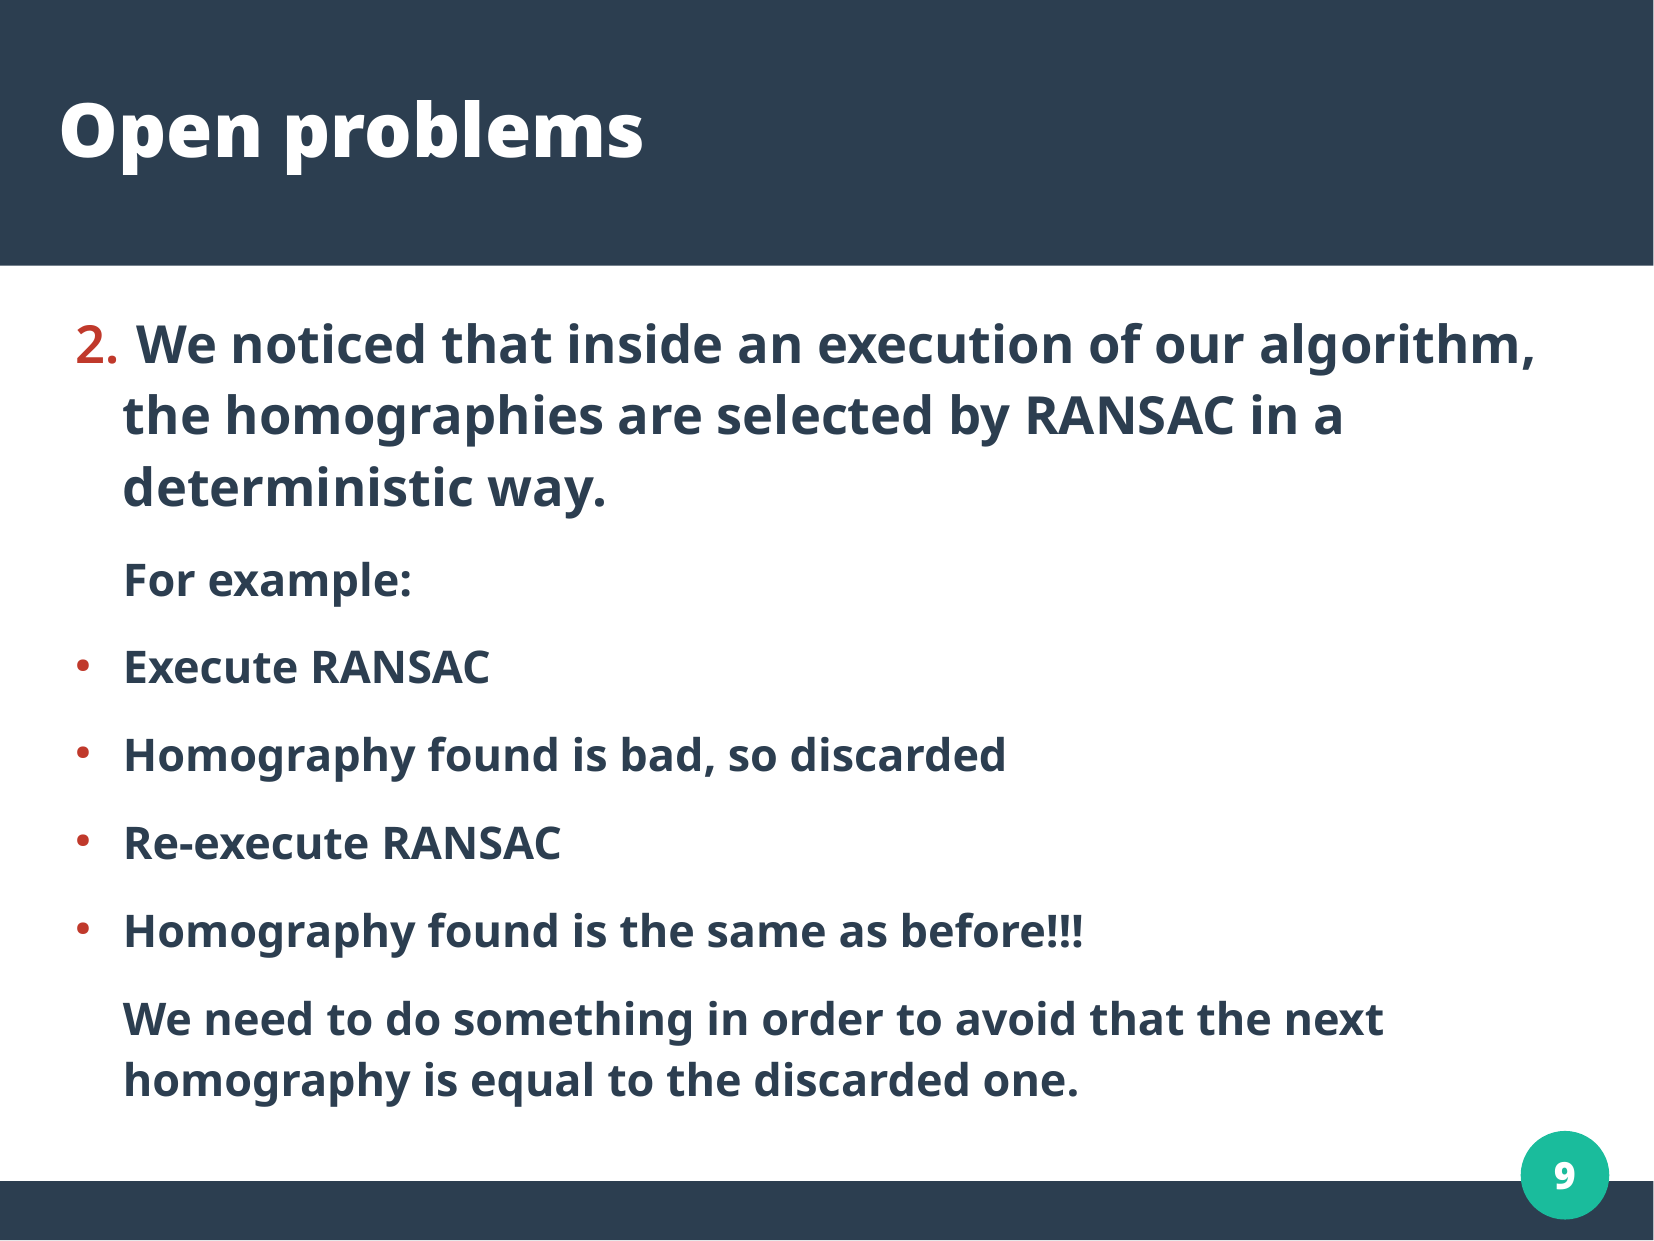

# Open problems
 We noticed that inside an execution of our algorithm, the homographies are selected by RANSAC in a deterministic way.
For example:
Execute RANSAC
Homography found is bad, so discarded
Re-execute RANSAC
Homography found is the same as before!!!
We need to do something in order to avoid that the next homography is equal to the discarded one.
9